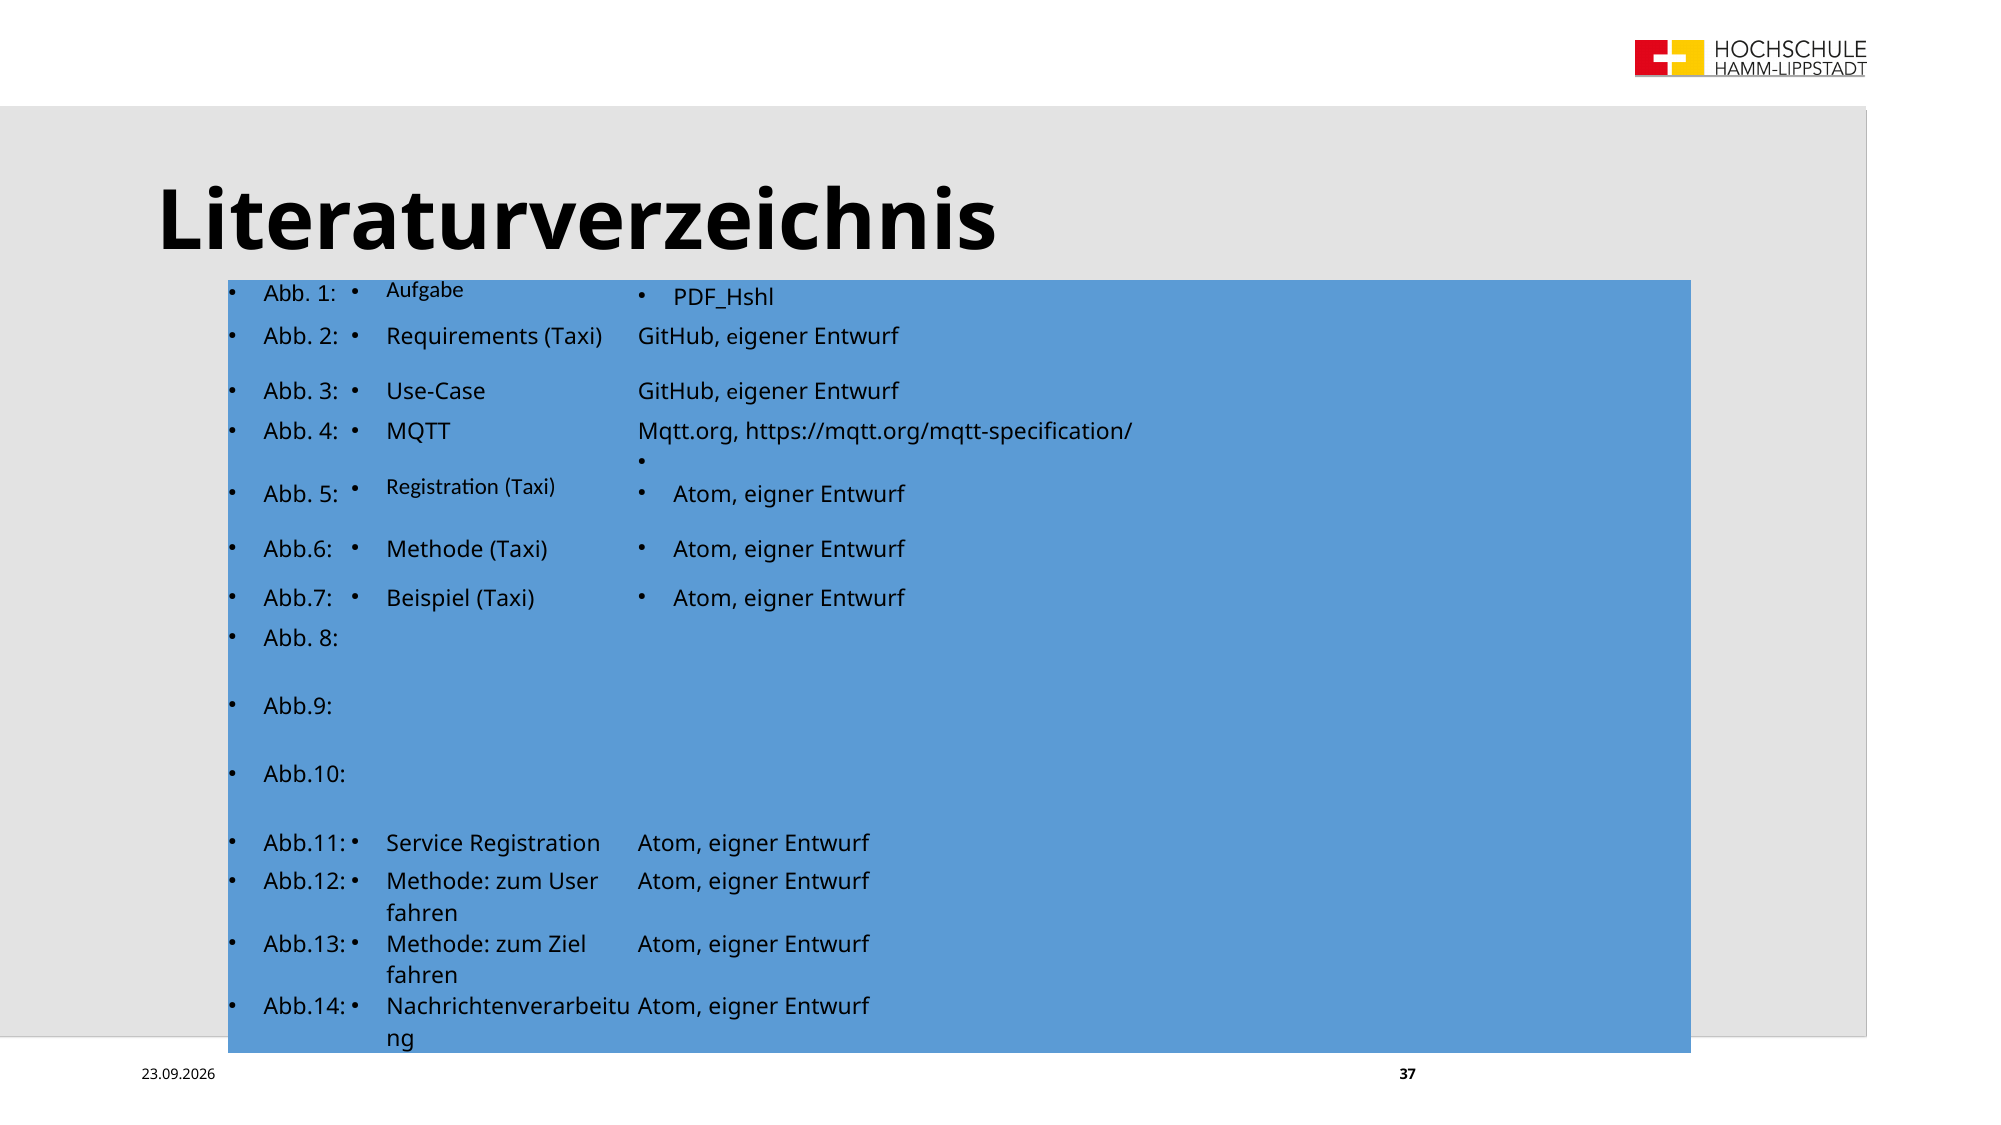

# Literaturverzeichnis
| Abb. 1: | Aufgabe | PDF\_Hshl |
| --- | --- | --- |
| Abb. 2: | Requirements (Taxi) | GitHub, eigener Entwurf |
| Abb. 3: | Use-Case | GitHub, eigener Entwurf |
| Abb. 4: | MQTT | Mqtt.org, https://mqtt.org/mqtt-specification/ |
| Abb. 5: | Registration (Taxi) | Atom, eigner Entwurf |
| Abb.6: | Methode (Taxi) | Atom, eigner Entwurf |
| Abb.7: | Beispiel (Taxi) | Atom, eigner Entwurf |
| Abb. 8: | | |
| Abb.9: | | |
| Abb.10: | | |
| Abb.11: | Service Registration | Atom, eigner Entwurf |
| Abb.12: | Methode: zum User fahren | Atom, eigner Entwurf |
| Abb.13: | Methode: zum Ziel fahren | Atom, eigner Entwurf |
| Abb.14: | Nachrichtenverarbeitung | Atom, eigner Entwurf |